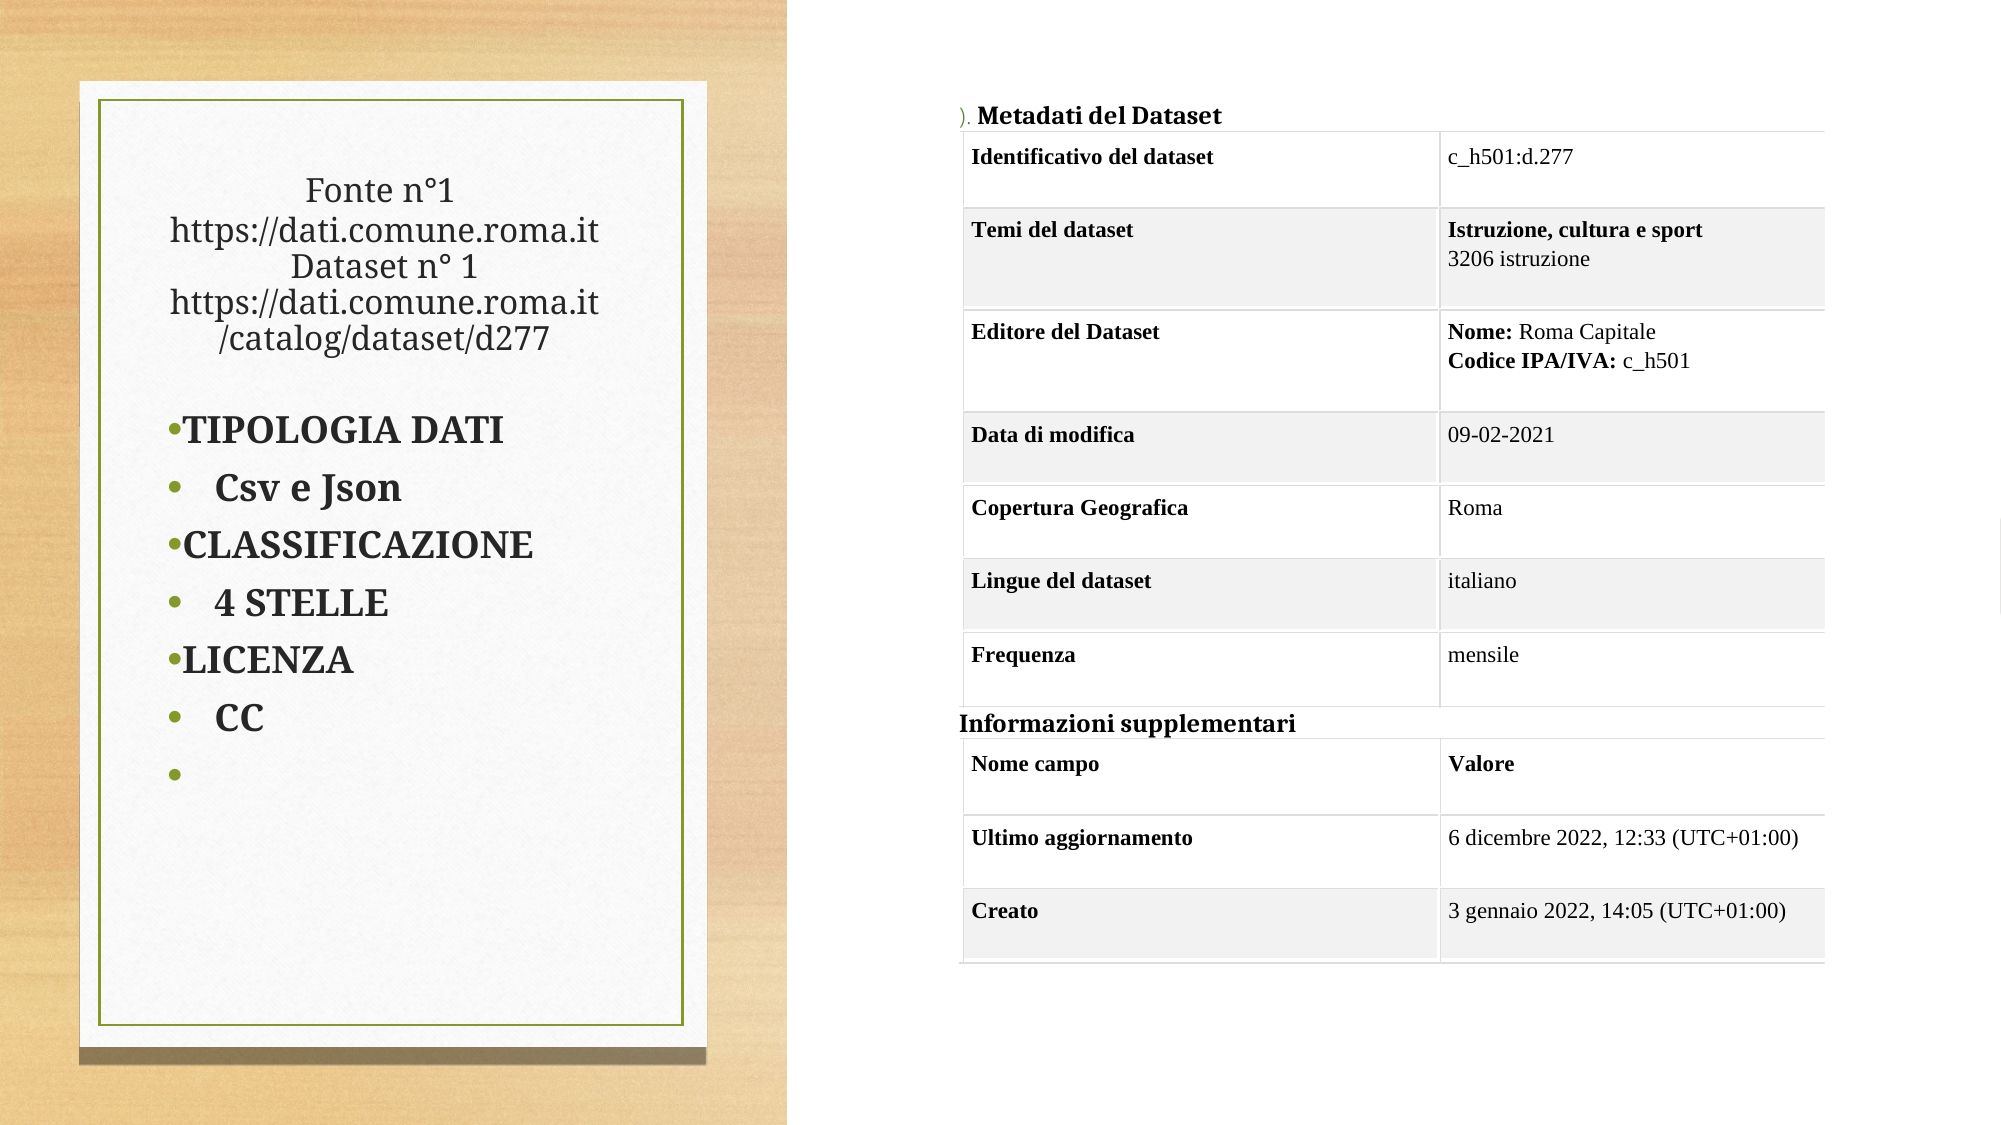

# Fonte n°1 https://dati.comune.roma.it Dataset n° 1 https://dati.comune.roma.it/catalog/dataset/d277
TIPOLOGIA DATI
Csv e Json
CLASSIFICAZIONE
4 STELLE
LICENZA
CC